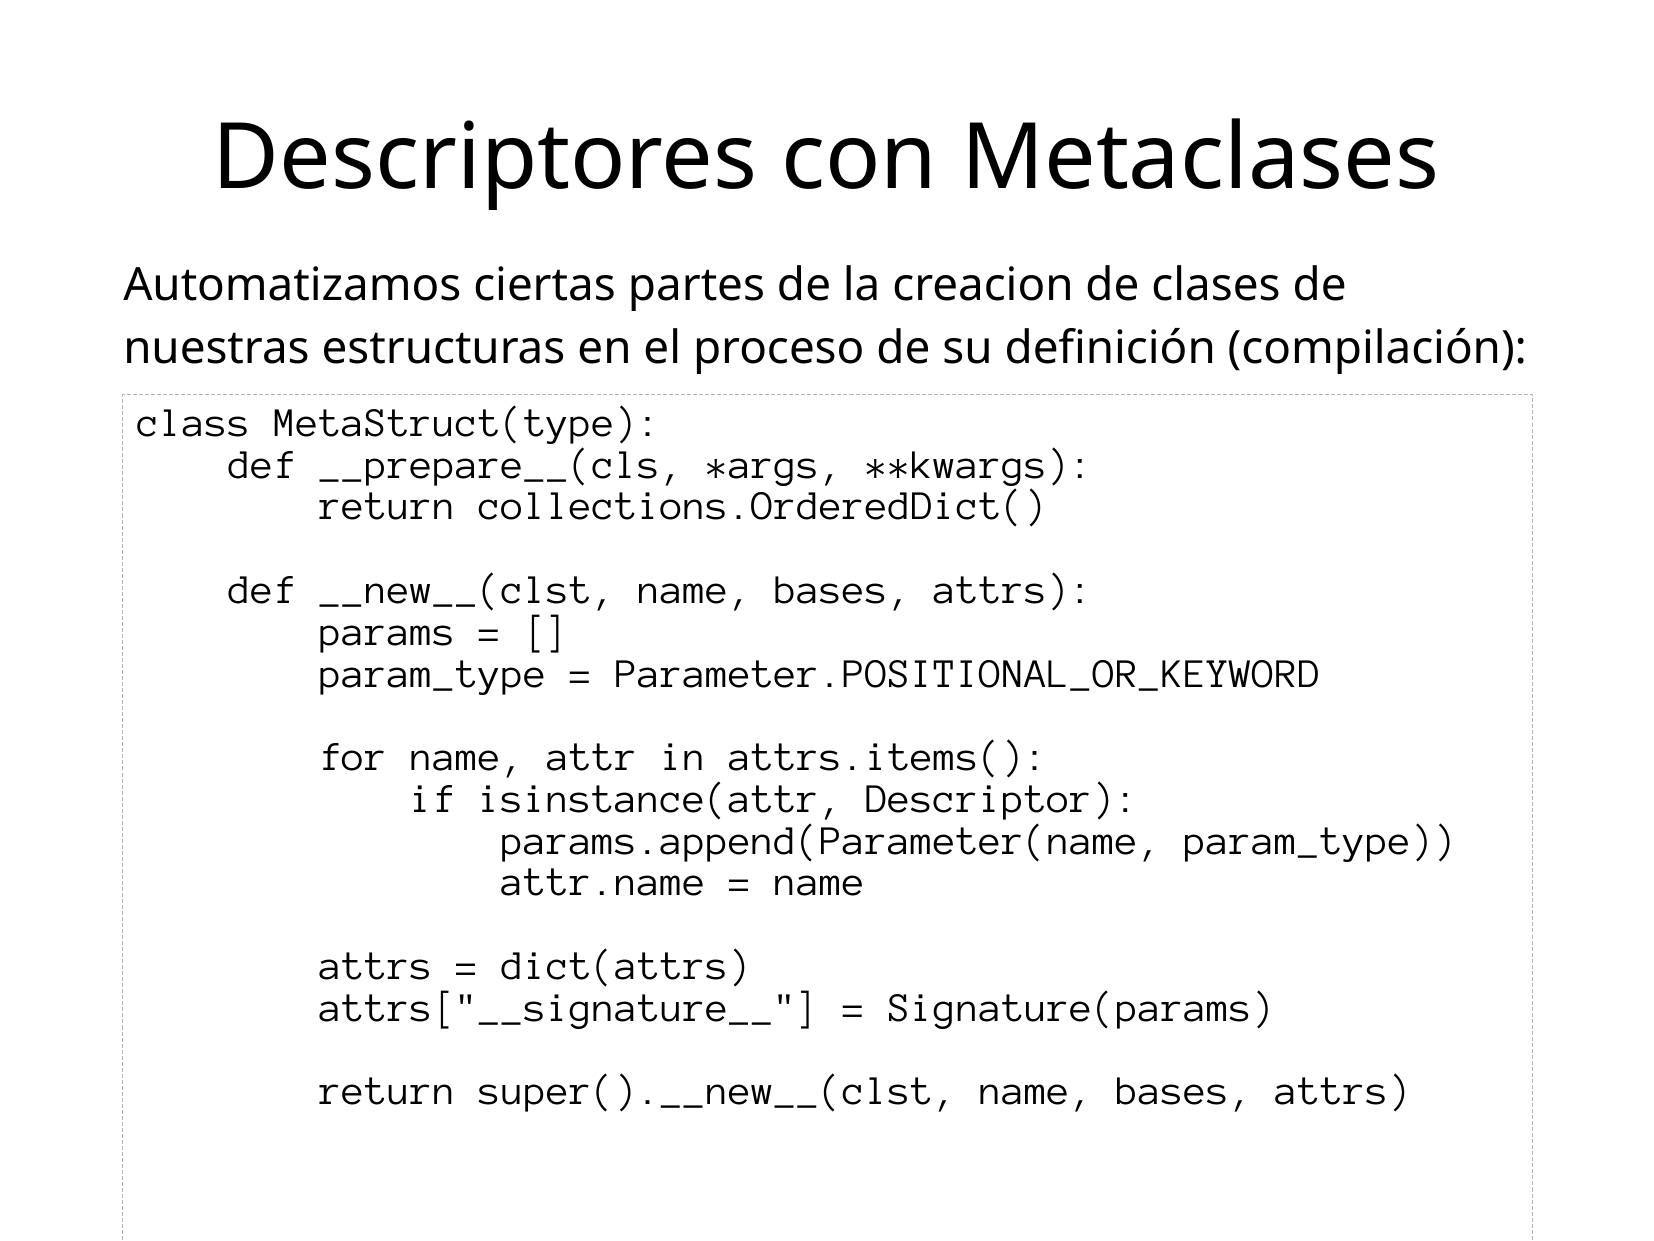

# Descriptores con Metaclases
Automatizamos ciertas partes de la creacion de clases de nuestras estructuras en el proceso de su definición (compilación):
class MetaStruct(type):
 def __prepare__(cls, *args, **kwargs):
 return collections.OrderedDict()
 def __new__(clst, name, bases, attrs):
 params = []
 param_type = Parameter.POSITIONAL_OR_KEYWORD
 for name, attr in attrs.items():
 if isinstance(attr, Descriptor):
 params.append(Parameter(name, param_type))
 attr.name = name
 attrs = dict(attrs)
 attrs["__signature__"] = Signature(params)
 return super().__new__(clst, name, bases, attrs)